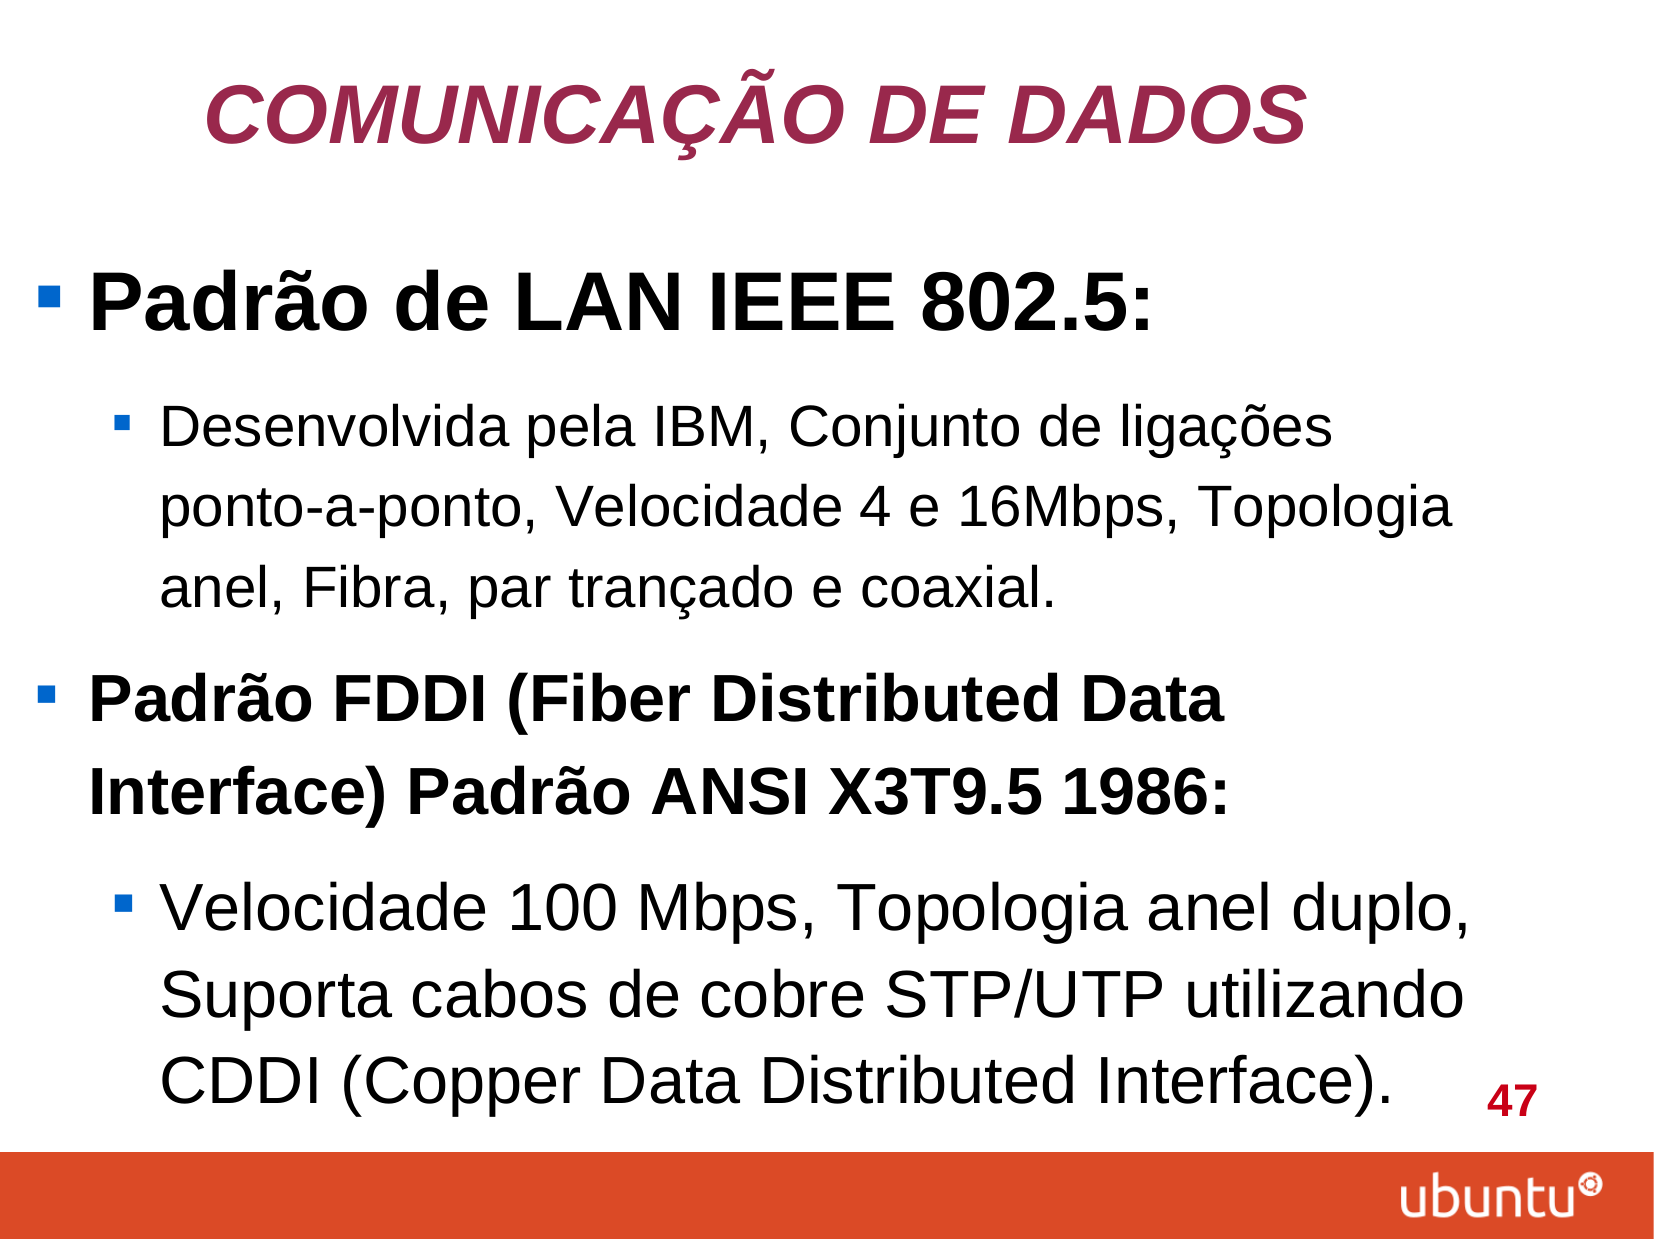

# COMUNICAÇÃO DE DADOS
Padrão de LAN IEEE 802.5:
Desenvolvida pela IBM, Conjunto de ligações ponto-a-ponto, Velocidade 4 e 16Mbps, Topologia anel, Fibra, par trançado e coaxial.
Padrão FDDI (Fiber Distributed Data Interface) Padrão ANSI X3T9.5 1986:
Velocidade 100 Mbps, Topologia anel duplo, Suporta cabos de cobre STP/UTP utilizando CDDI (Copper Data Distributed Interface).